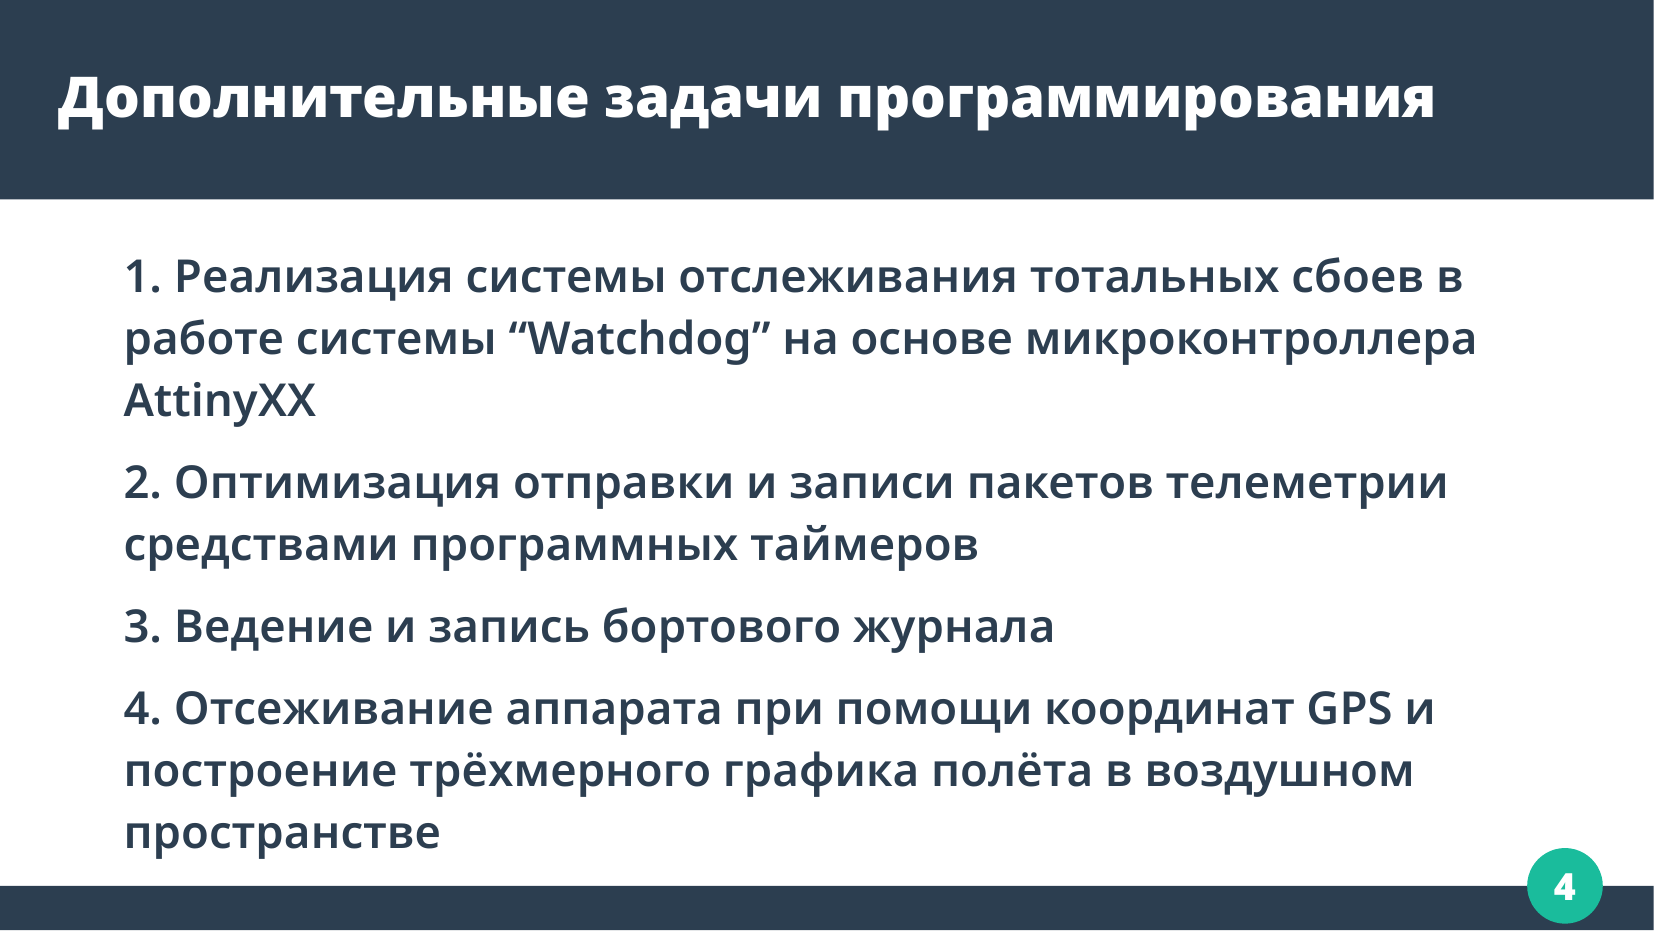

# Дополнительные задачи программирования
1. Реализация системы отслеживания тотальных сбоев в работе системы “Watchdog” на основе микроконтроллера AttinyXX
2. Оптимизация отправки и записи пакетов телеметрии средствами программных таймеров
3. Ведение и запись бортового журнала
4. Отсеживание аппарата при помощи координат GPS и построение трёхмерного графика полёта в воздушном пространстве